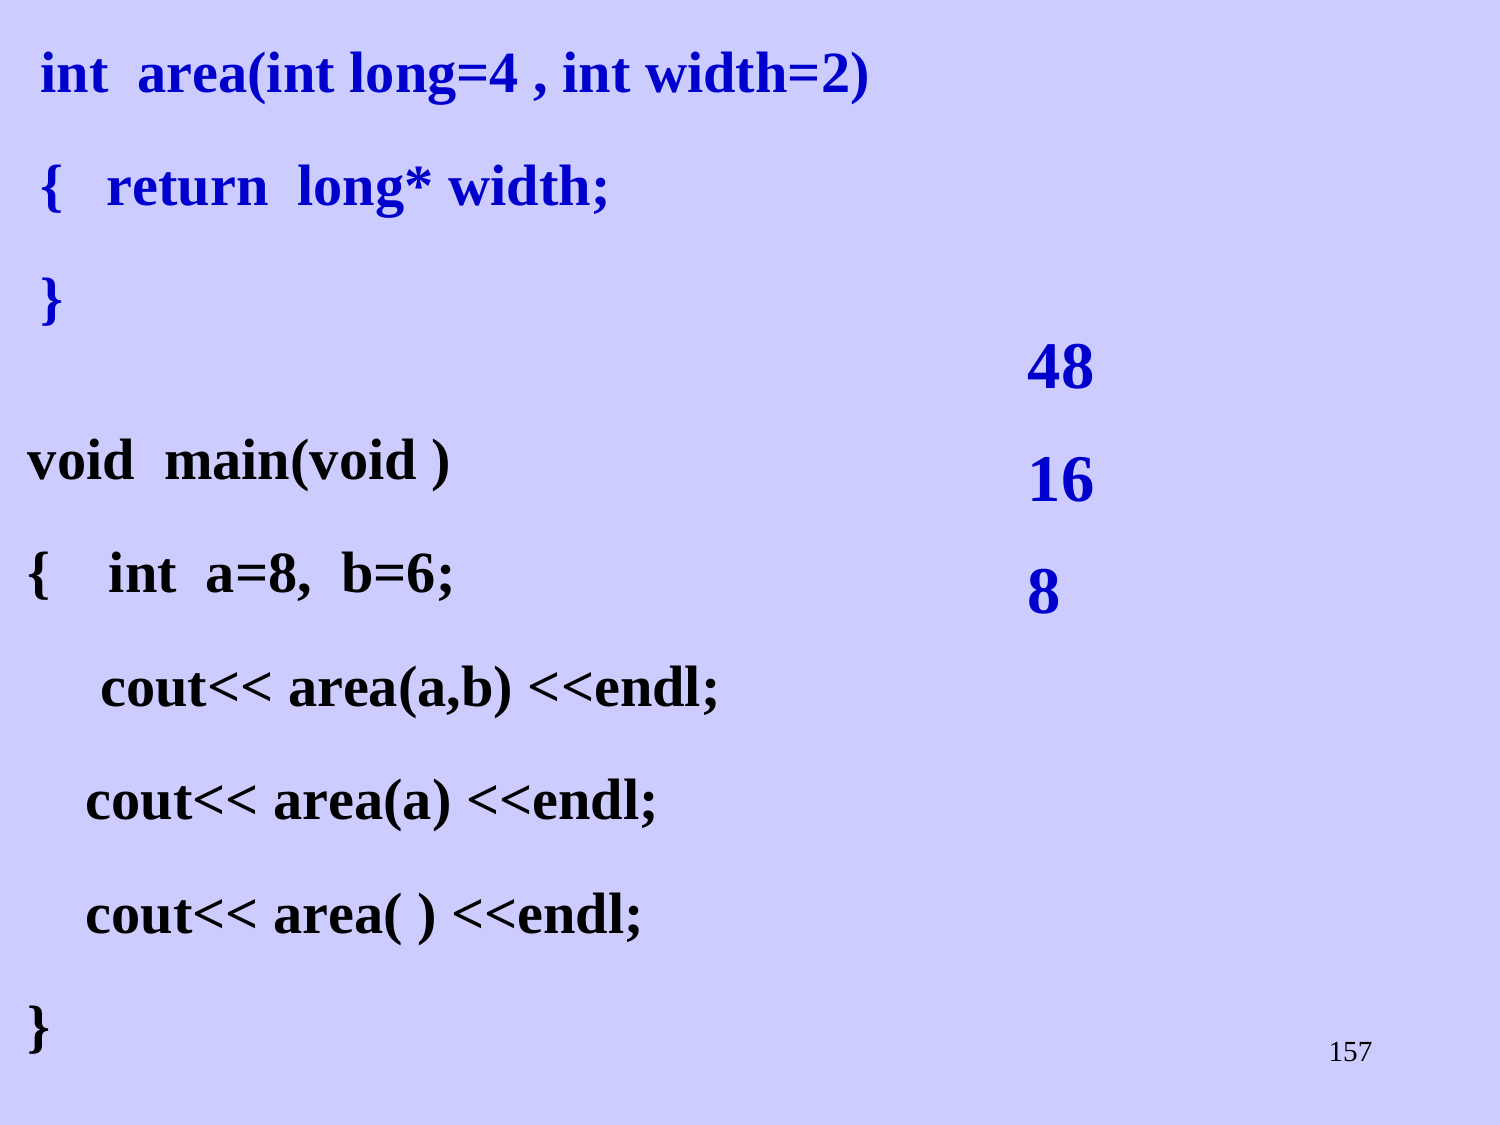

int area(int long=4 , int width=2)
{ return long* width;
}
48
void main(void )
{ int a=8, b=6;
 cout<< area(a,b) <<endl;
 cout<< area(a) <<endl;
 cout<< area( ) <<endl;
}
16
8